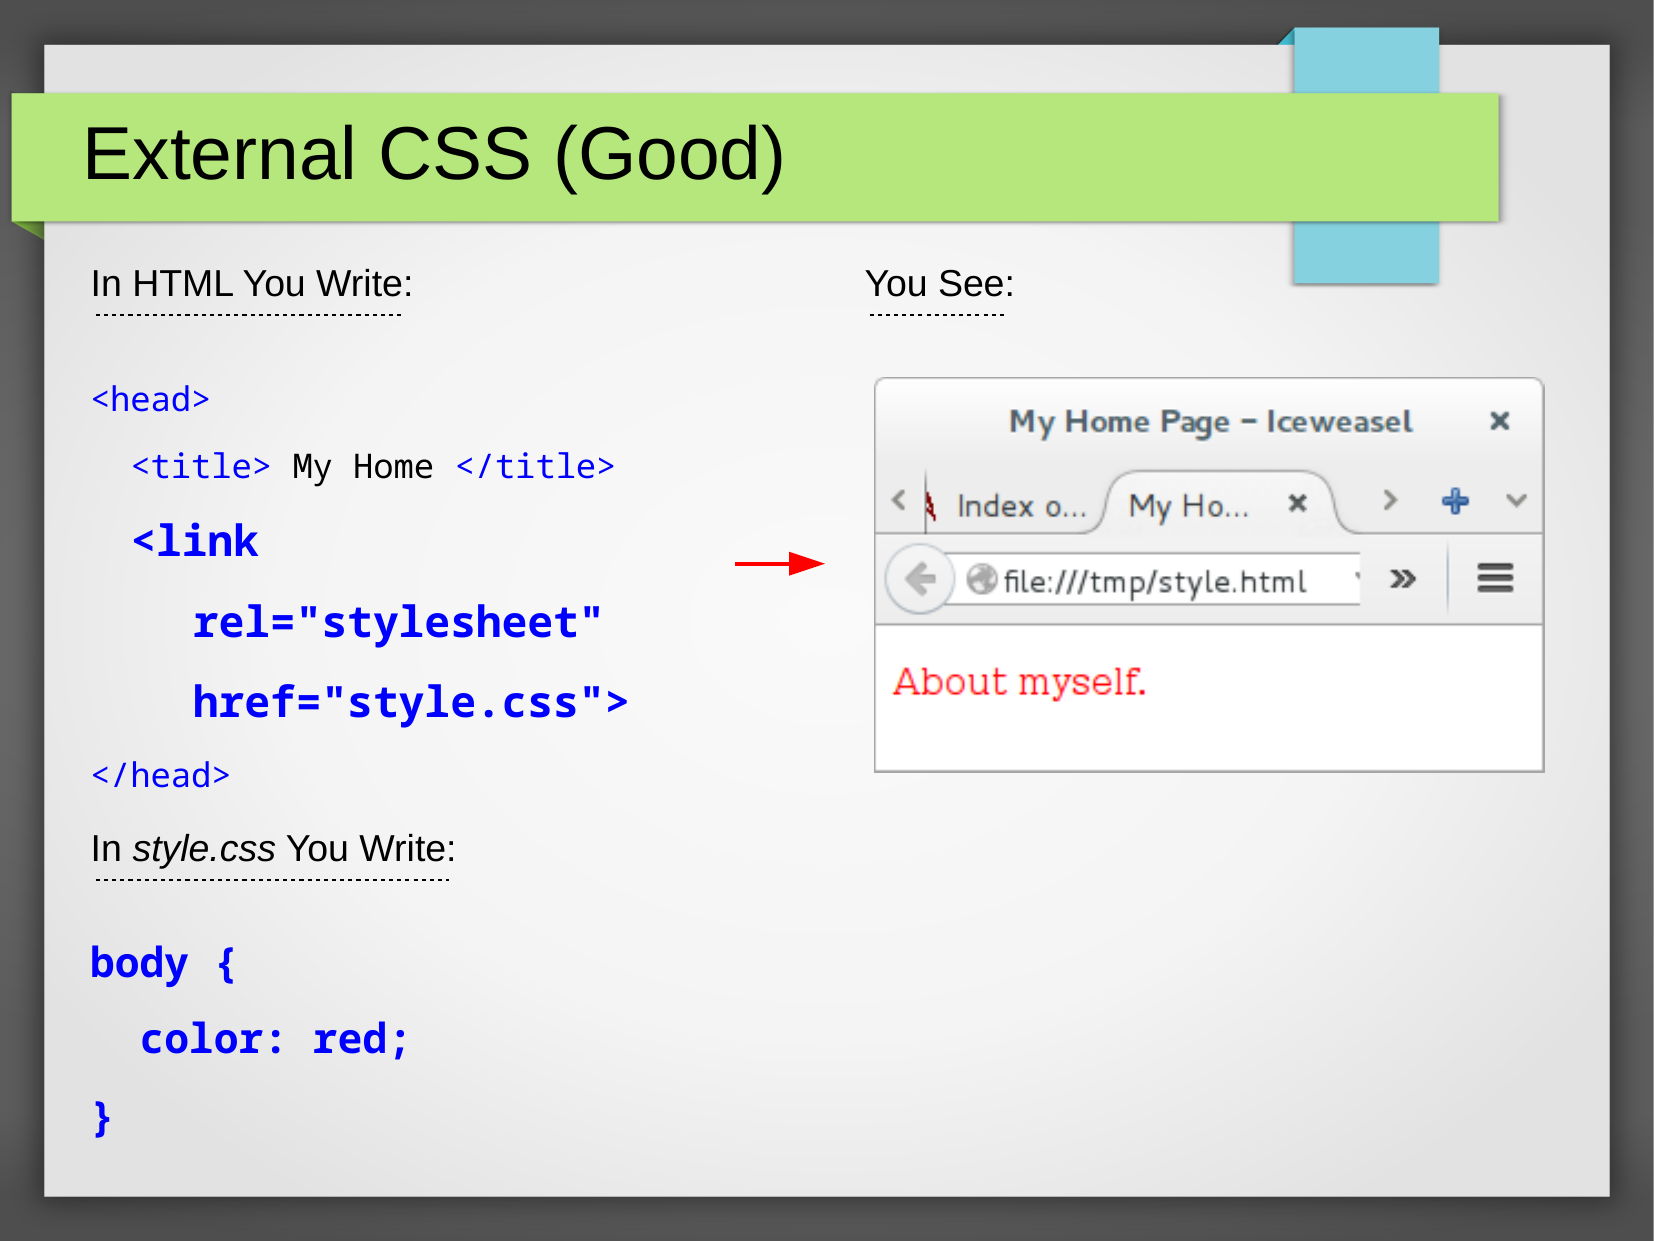

# External CSS (Good)
In HTML You Write:
You See:
<head>
 <title> My Home </title>
 <link
 rel="stylesheet"
 href="style.css">
</head>
In style.css You Write:
body {
 color: red;
}